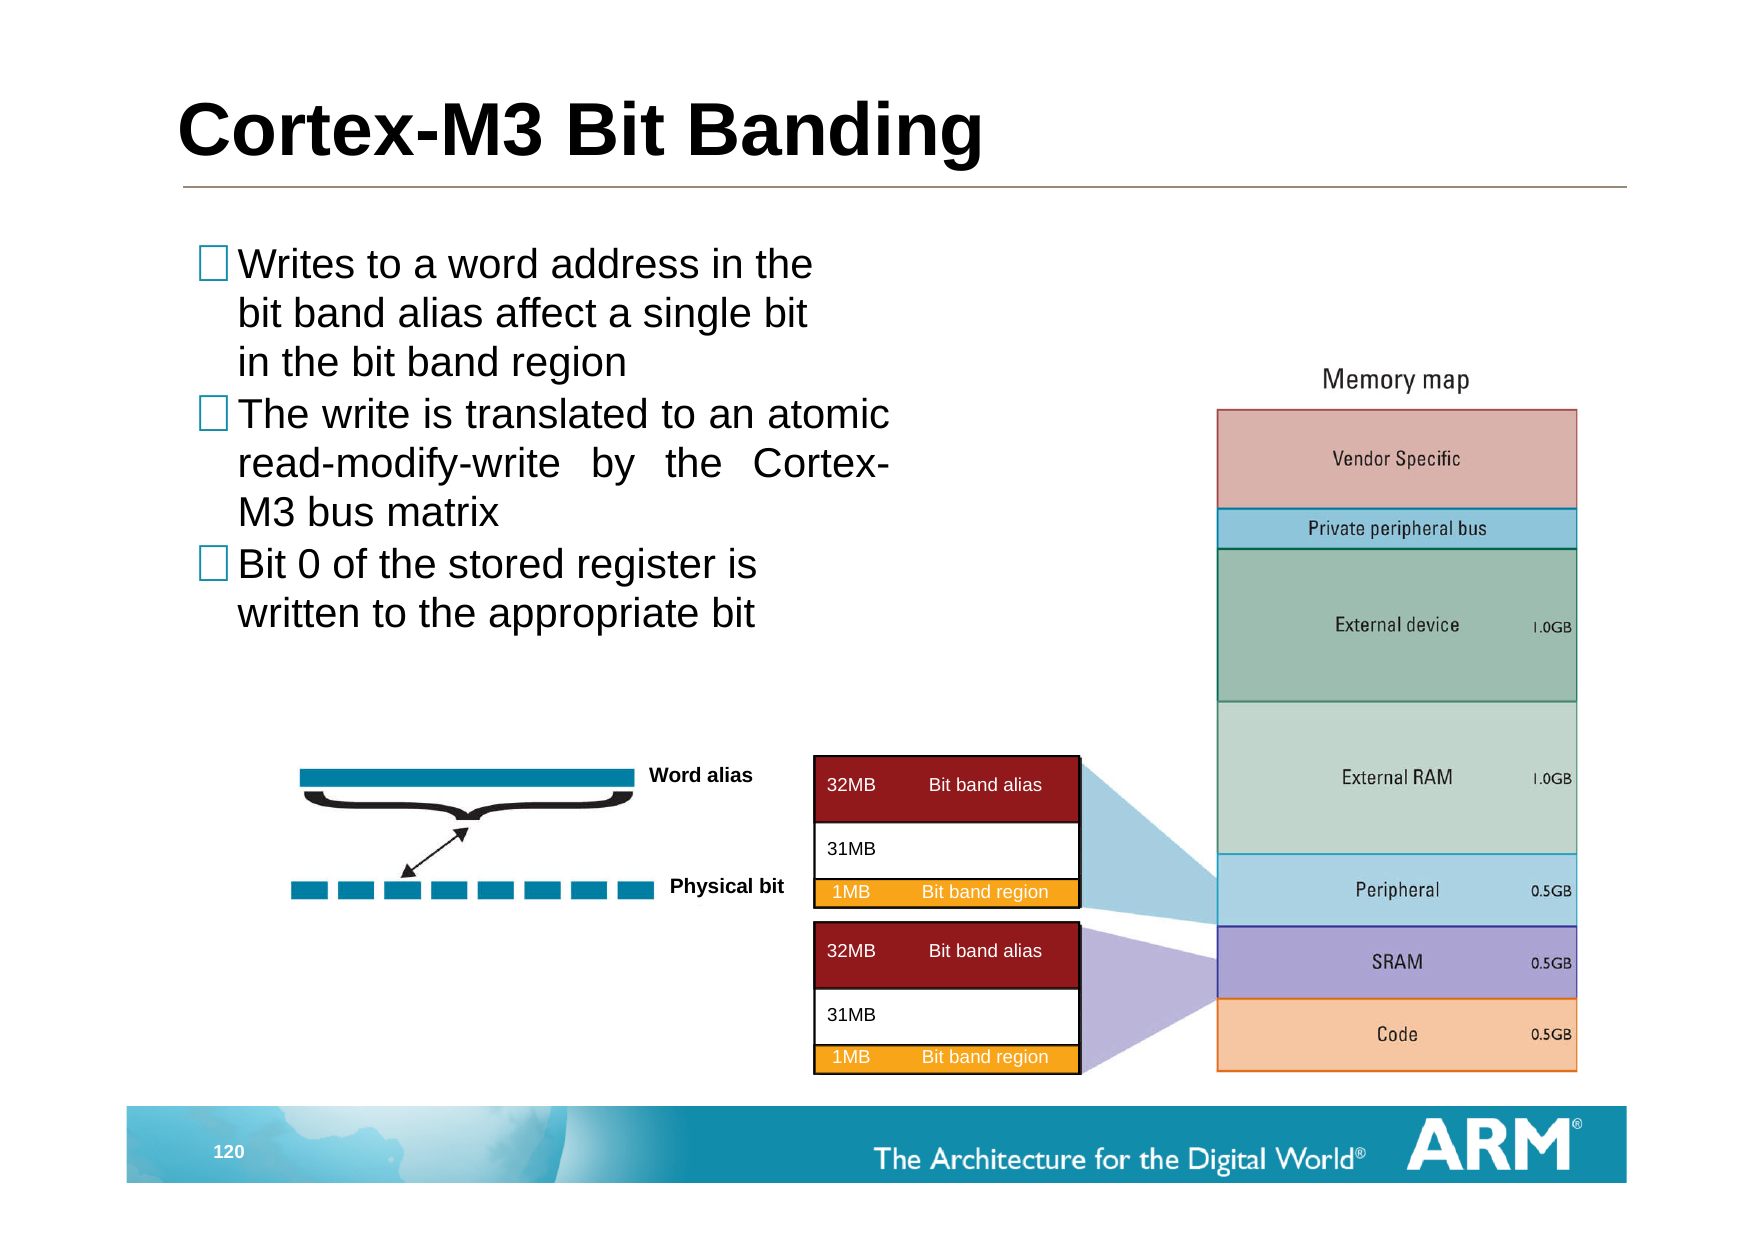

# Cortex-M3 Bit Banding
Writes to a word address in the bit band alias affect a single bit in the bit band region
The write is translated to an atomic read-modify-write by the Cortex-M3 bus matrix
Bit 0 of the stored register is written to the appropriate bit
Word alias
32MB
Bit band alias
32MB
31MB
Physical bit
1MB
Bit band region
32MB
Bit band alias
31MB
1MB
Bit band region